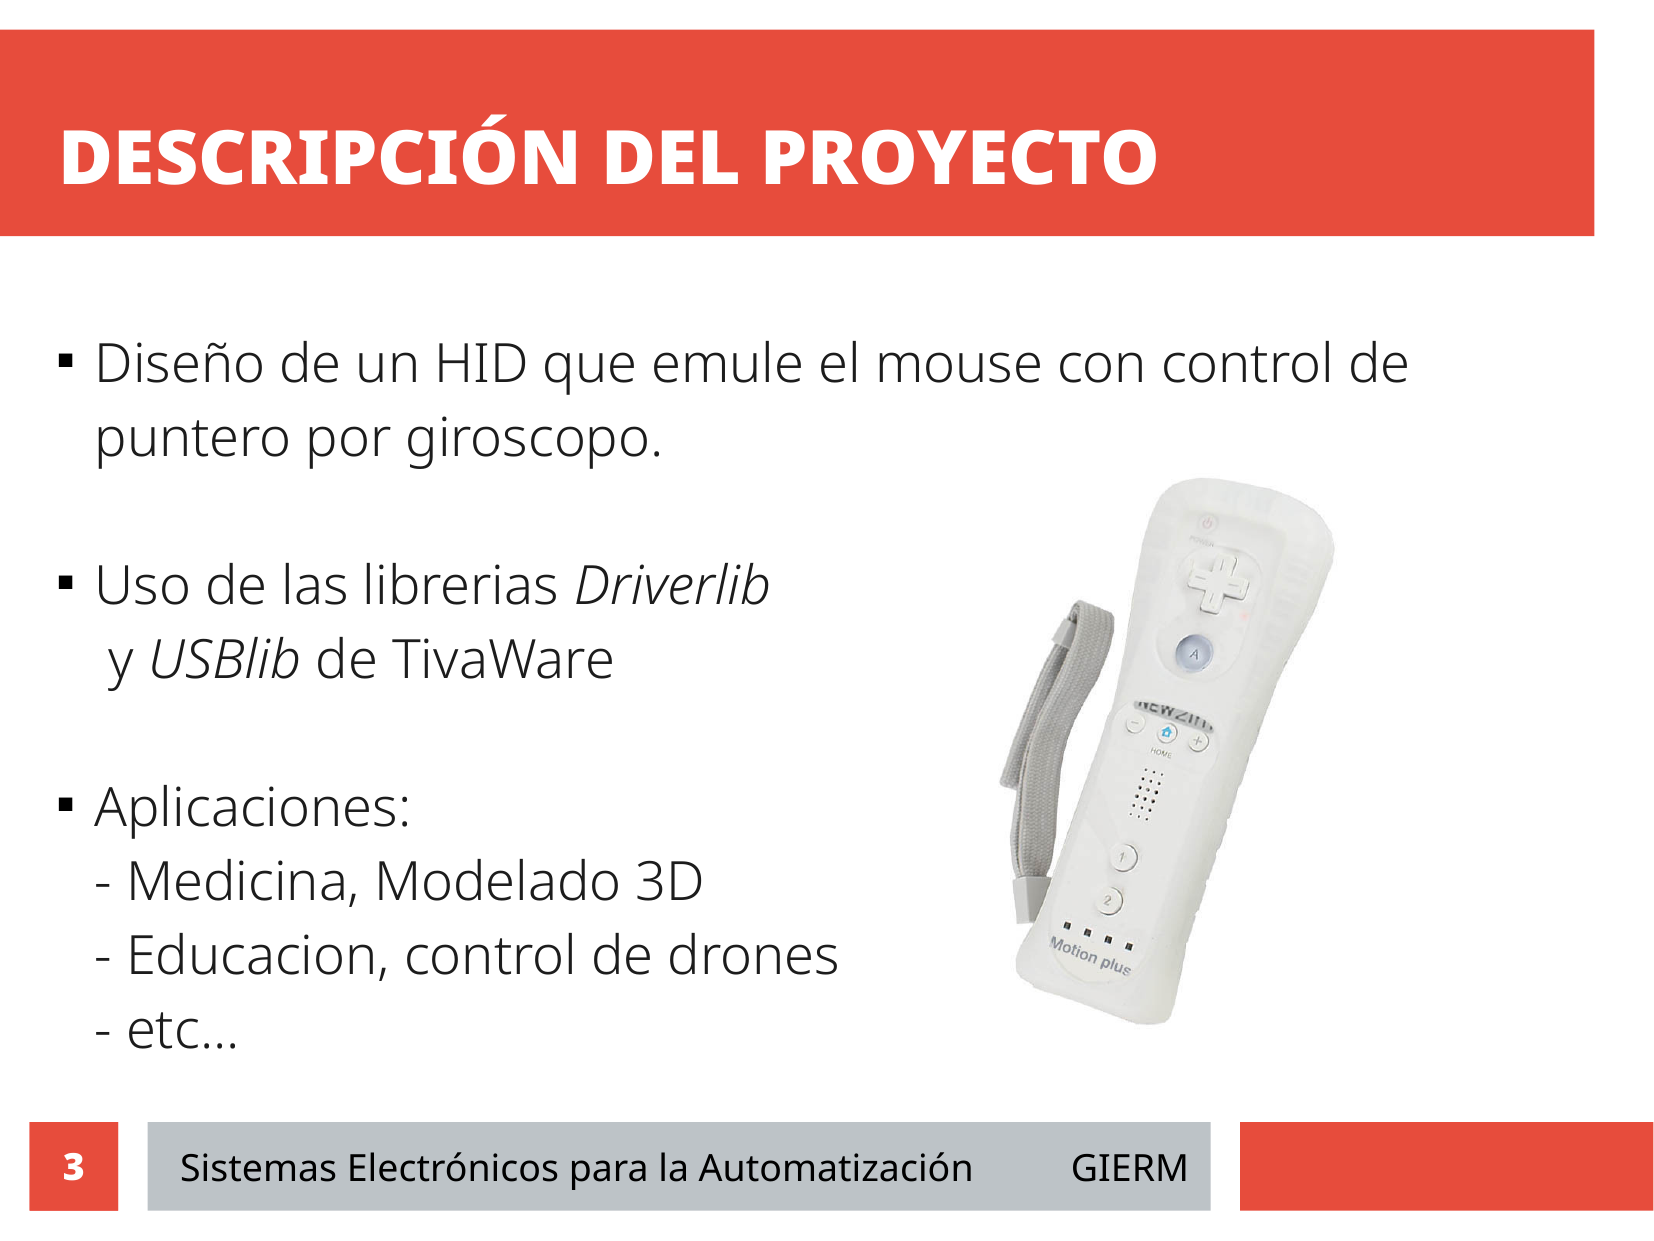

# DESCRIPCIÓN DEL PROYECTO
Diseño de un HID que emule el mouse con control de puntero por giroscopo.
Uso de las librerias Driverlib
 y USBlib de TivaWare
Aplicaciones:
- Medicina, Modelado 3D
- Educacion, control de drones
- etc...
3
Sistemas Electrónicos para la Automatización GIERM